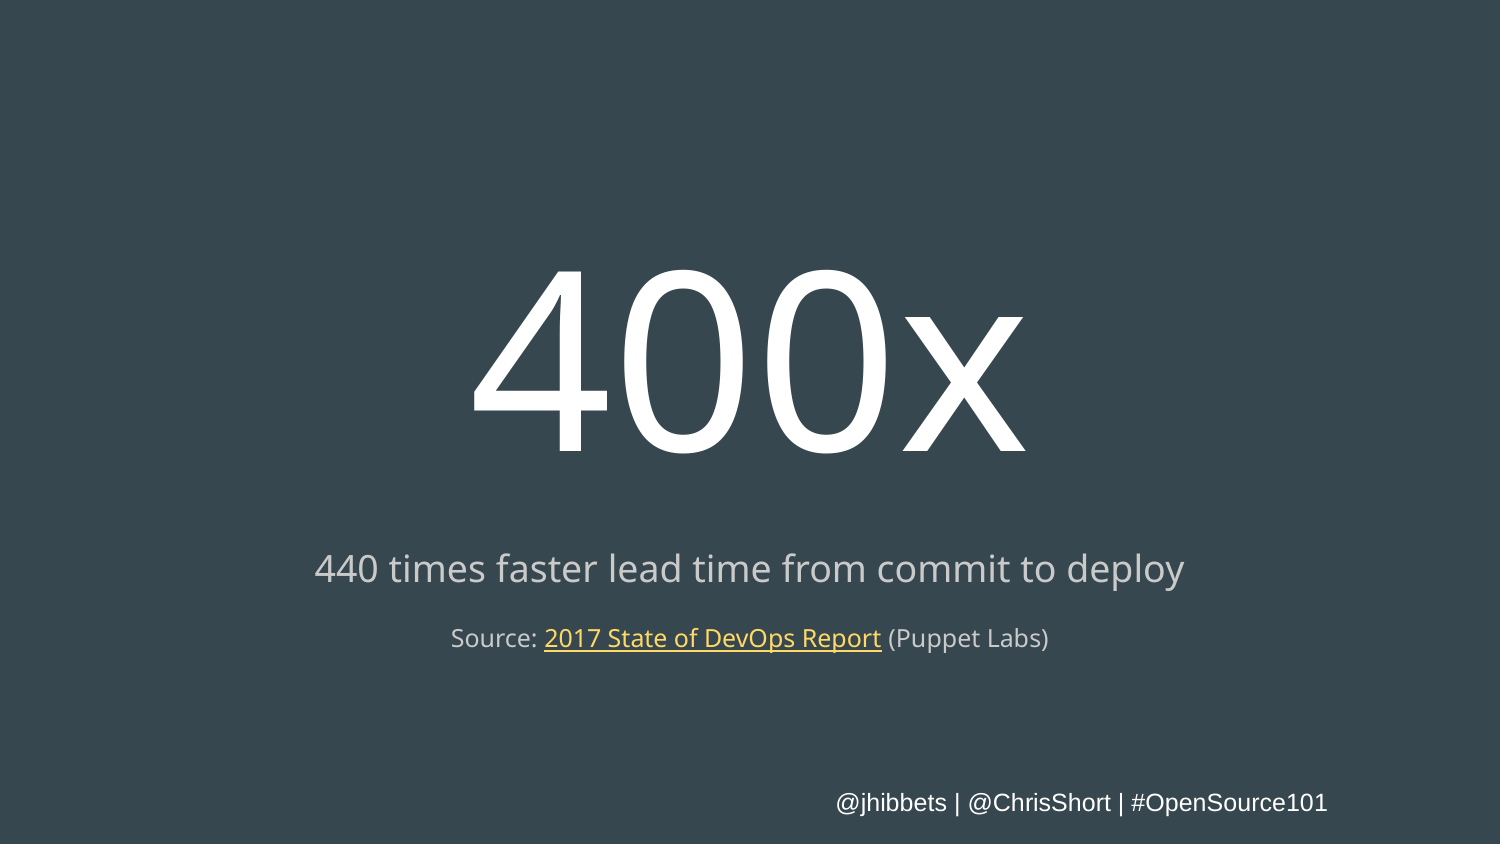

# 400x
440 times faster lead time from commit to deploy
Source: 2017 State of DevOps Report (Puppet Labs)